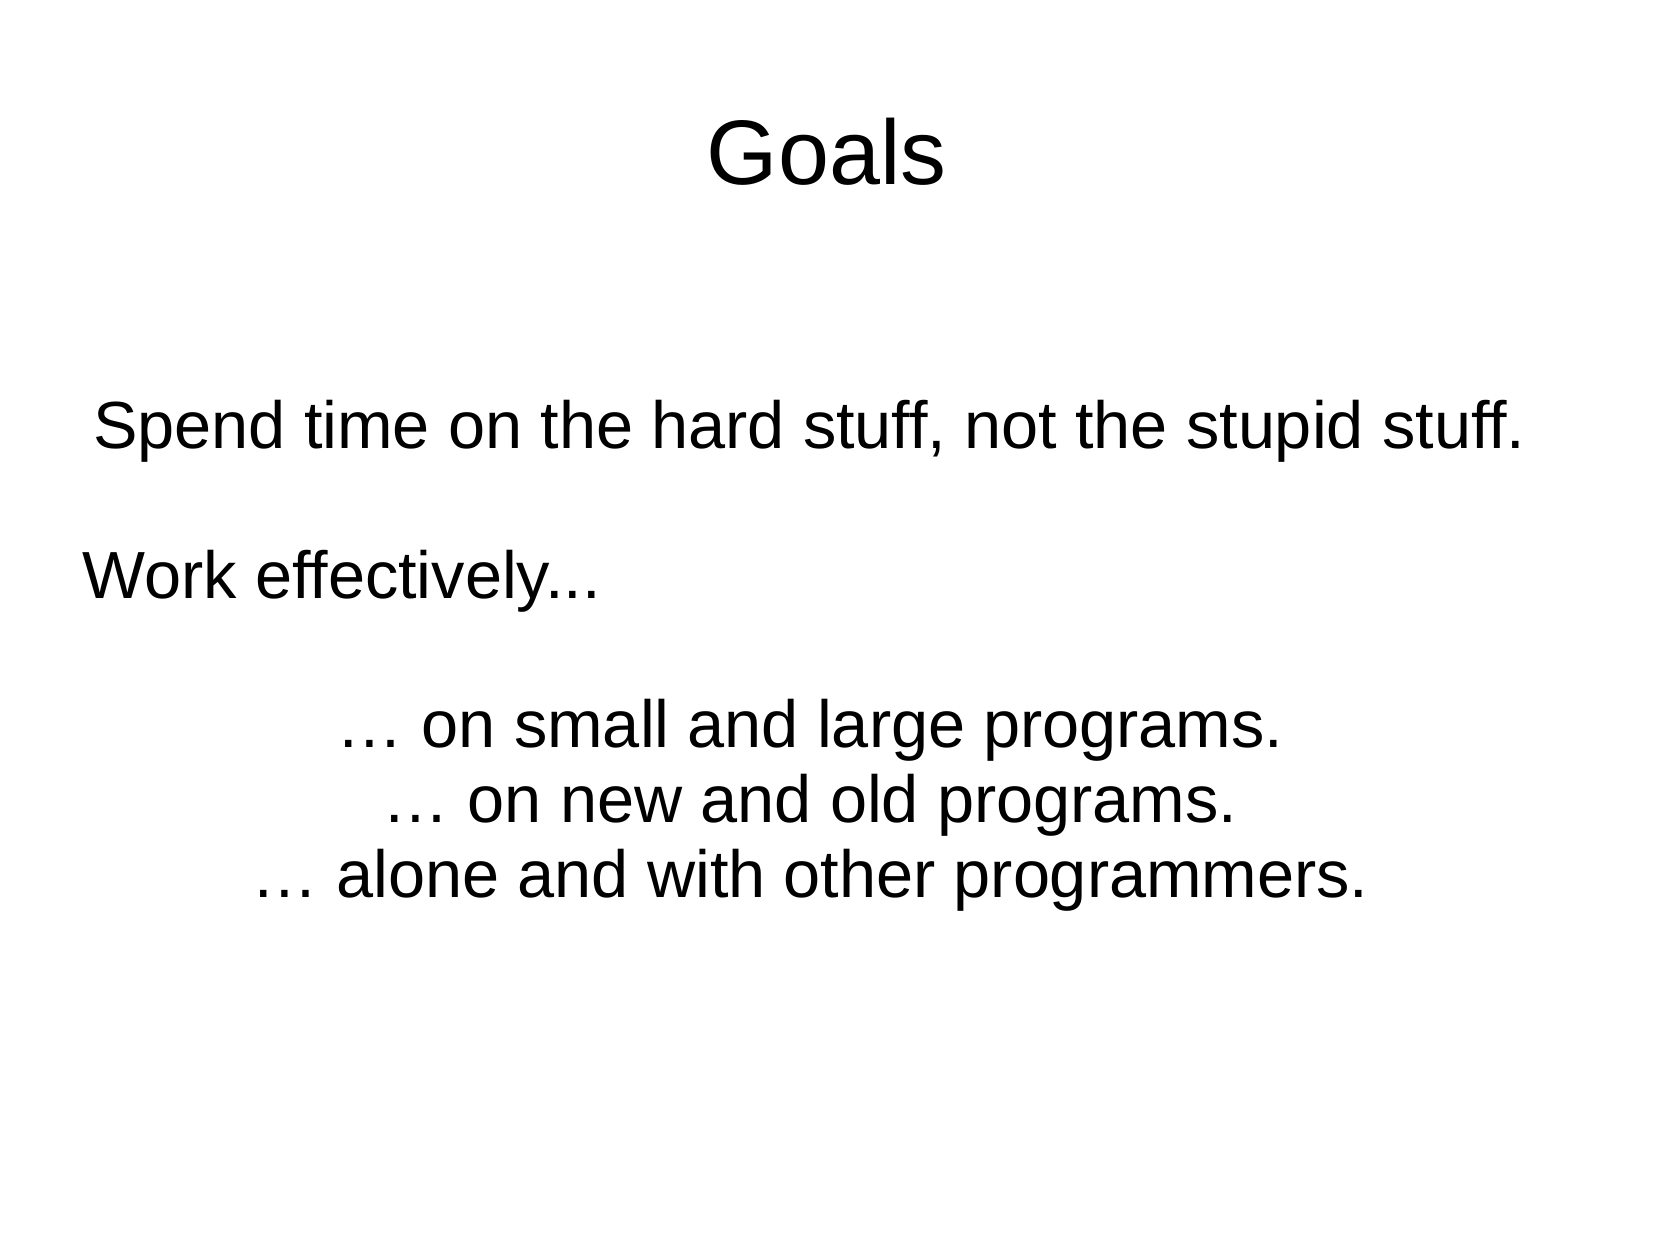

# Goals
Spend time on the hard stuff, not the stupid stuff.
Work effectively...
… on small and large programs.
… on new and old programs.
… alone and with other programmers.